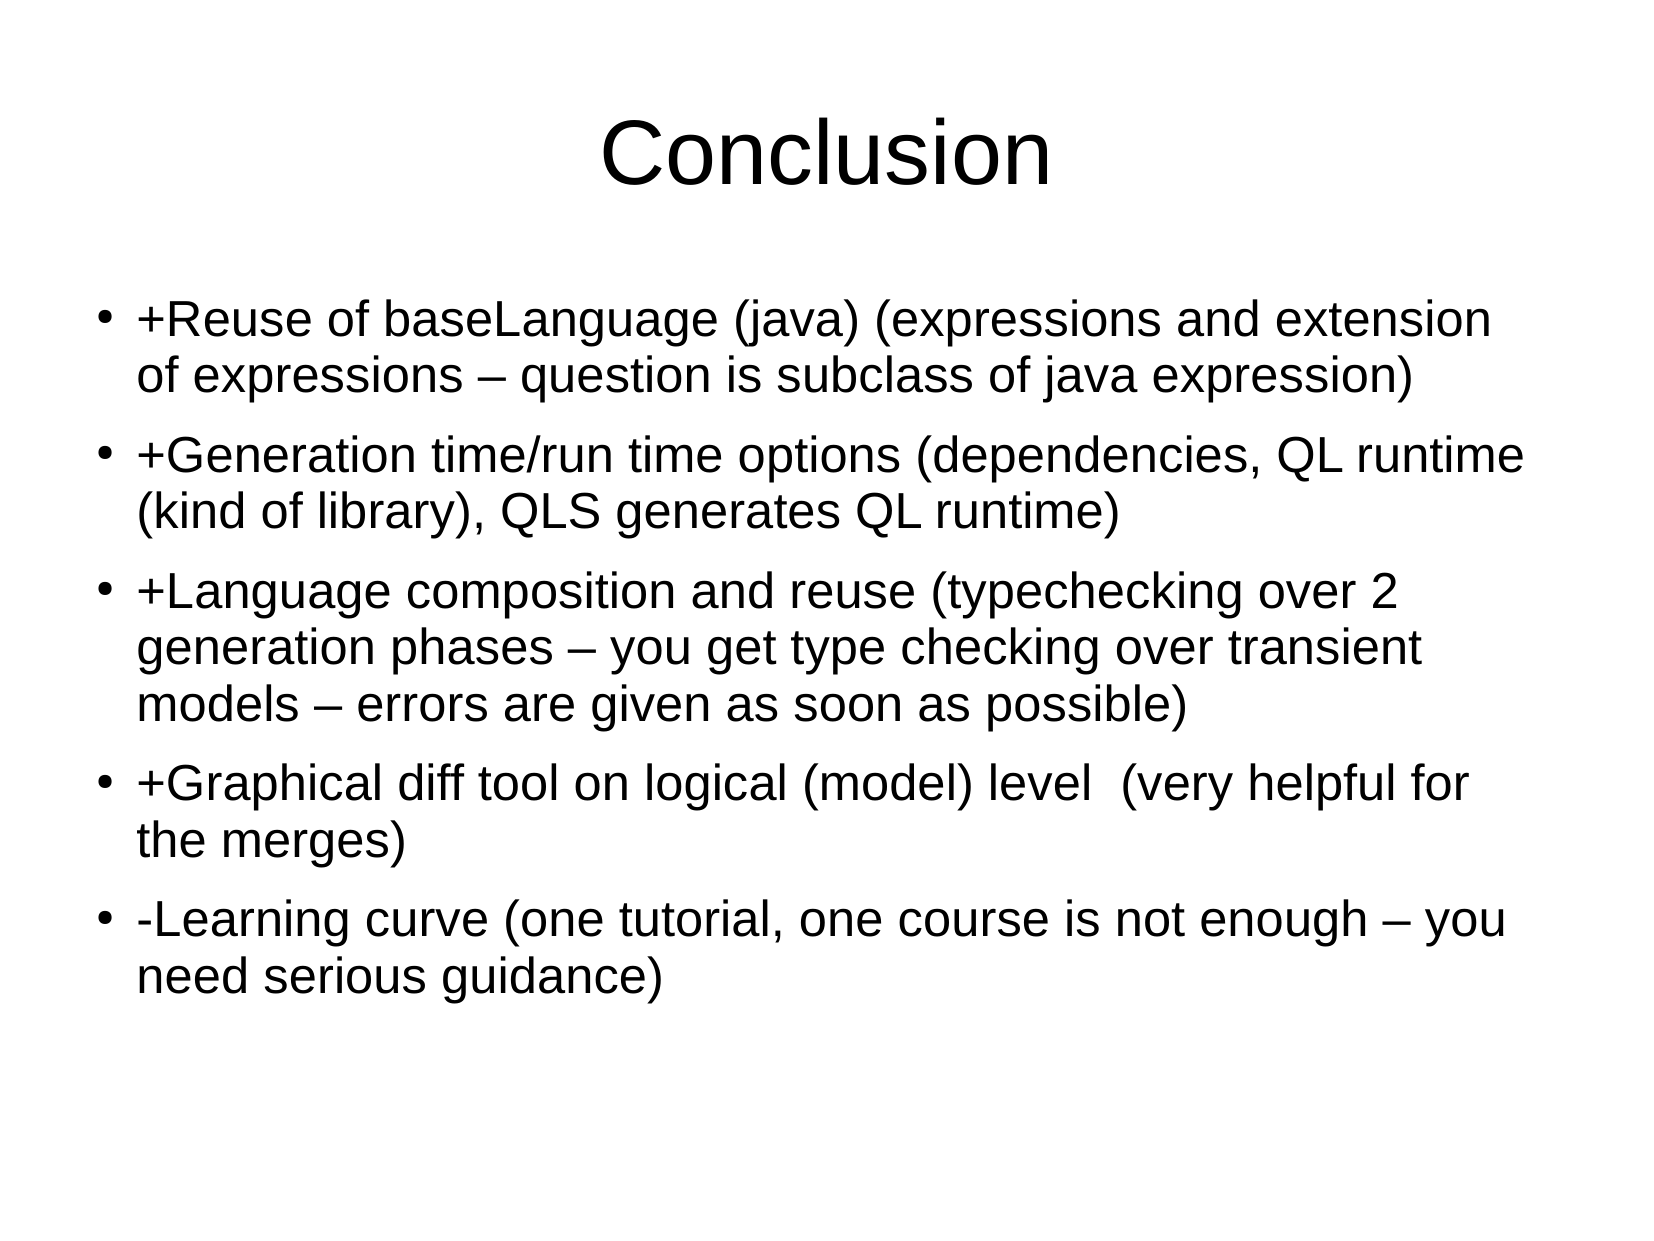

# Conclusion
+Reuse of baseLanguage (java) (expressions and extension of expressions – question is subclass of java expression)
+Generation time/run time options (dependencies, QL runtime (kind of library), QLS generates QL runtime)
+Language composition and reuse (typechecking over 2 generation phases – you get type checking over transient models – errors are given as soon as possible)
+Graphical diff tool on logical (model) level (very helpful for the merges)
-Learning curve (one tutorial, one course is not enough – you need serious guidance)